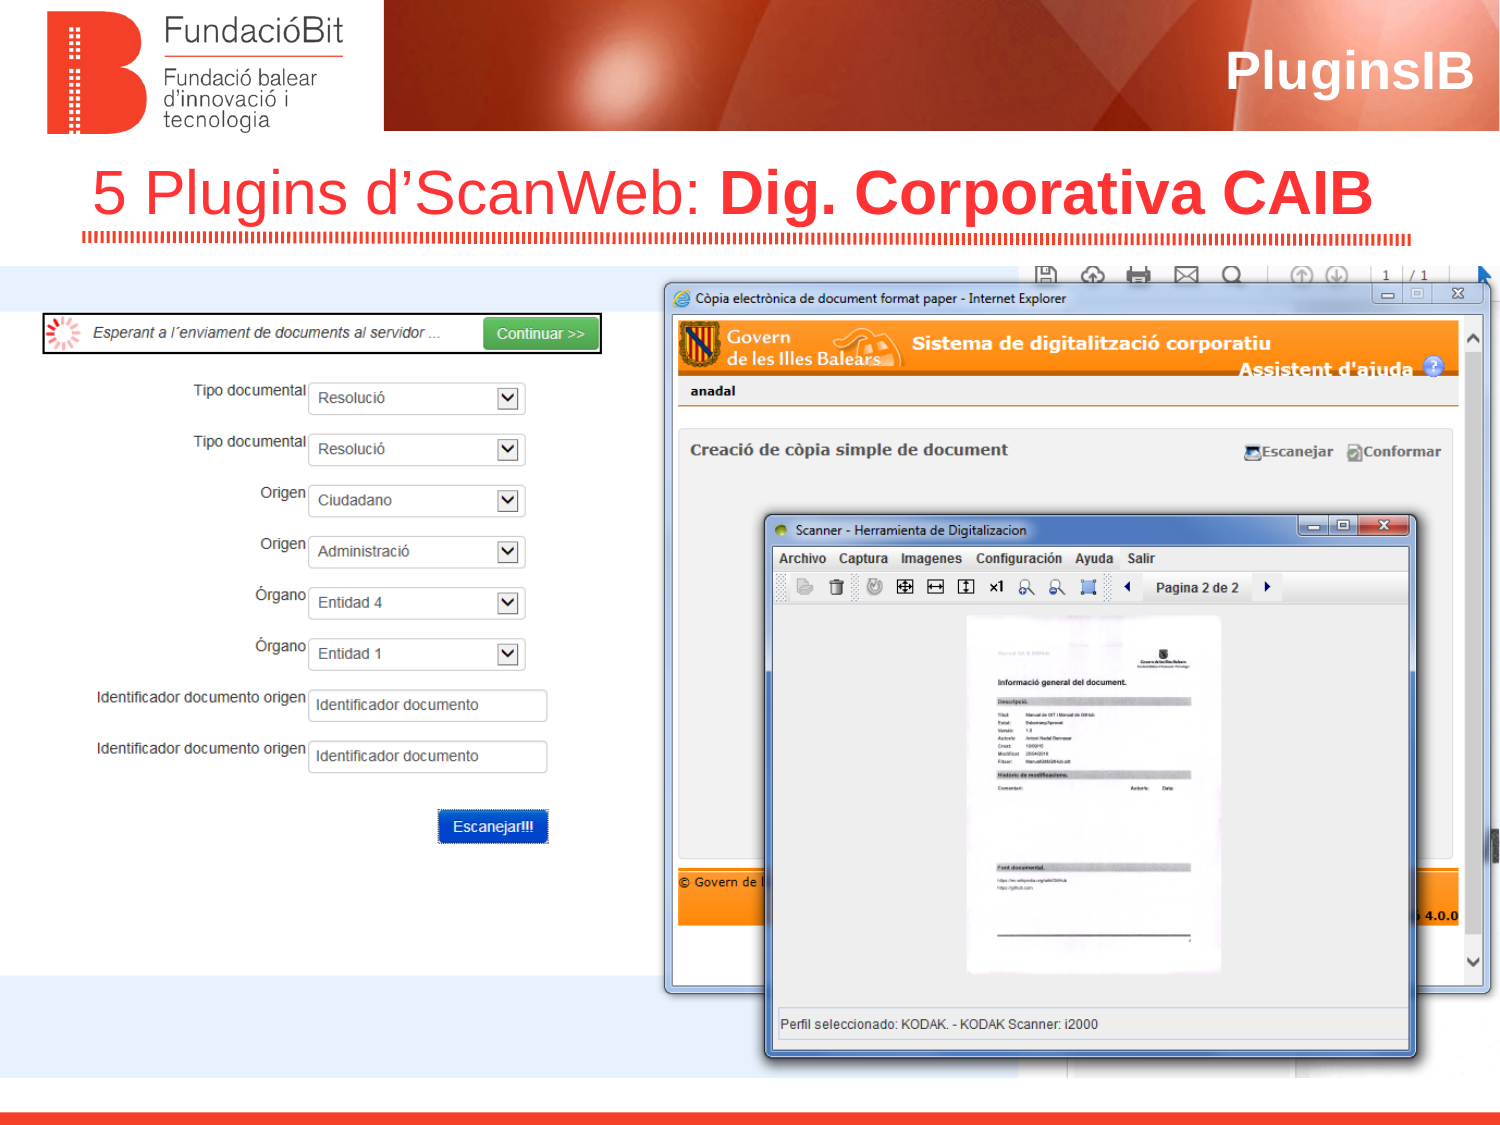

# PluginsIB
 5 Plugins d’ScanWeb: Dig. Corporativa CAIB